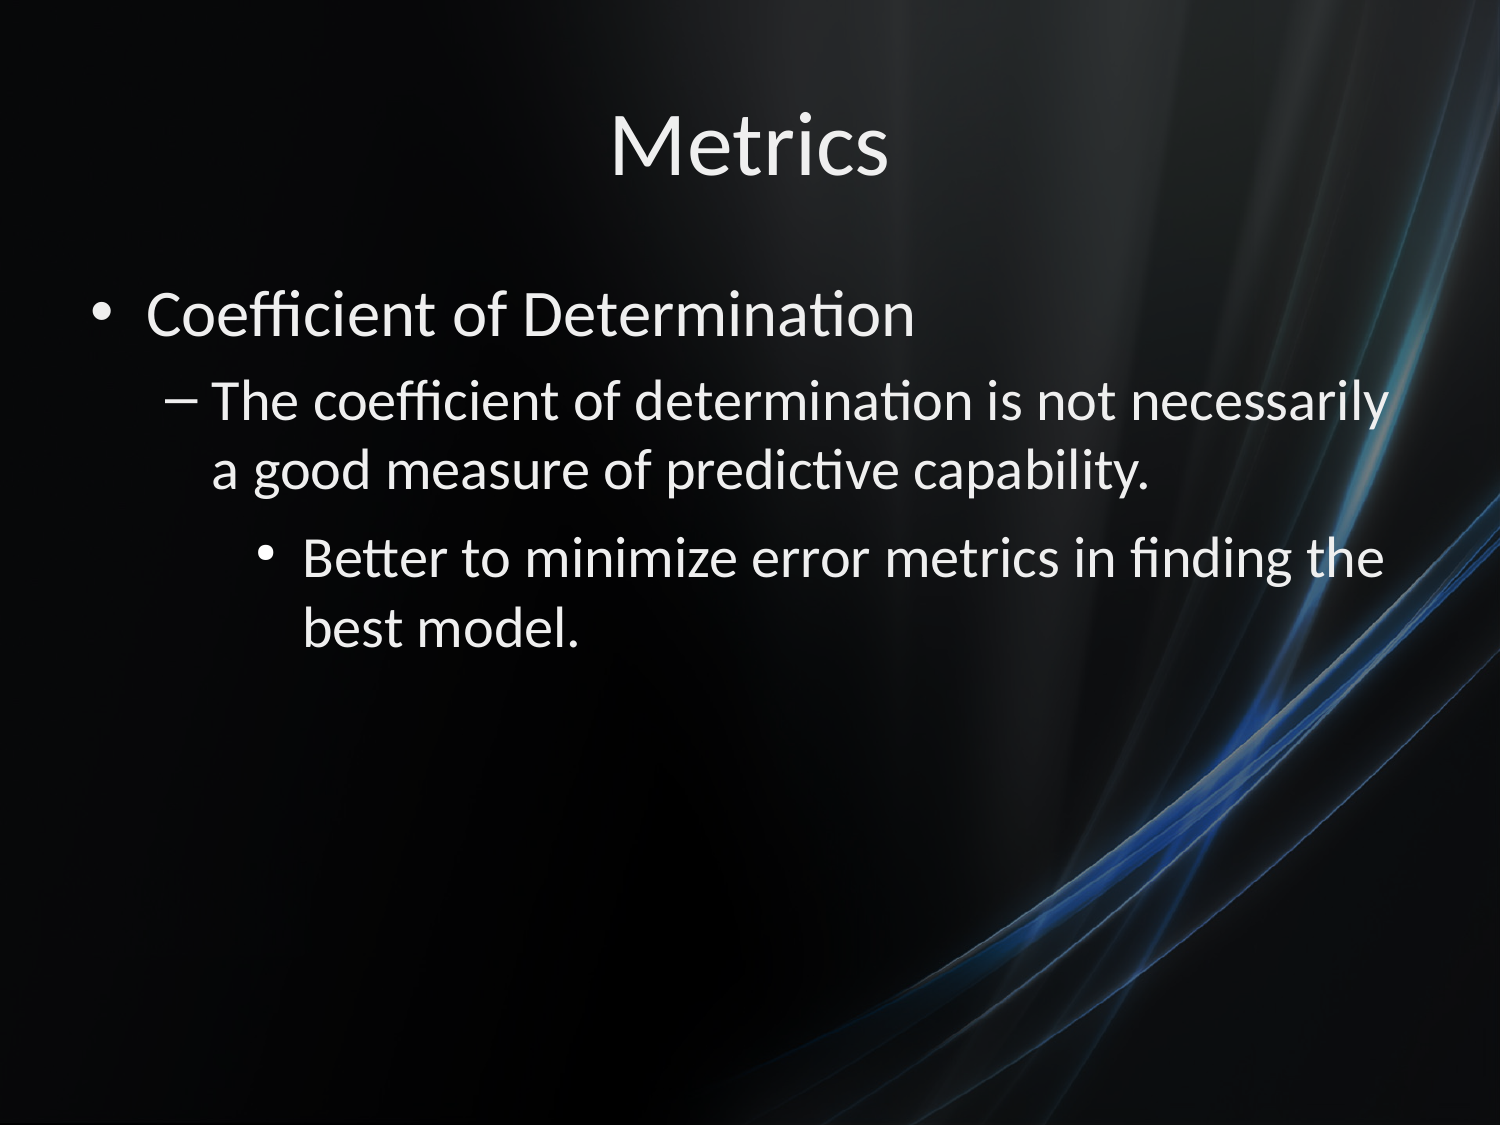

# Metrics
Coefficient of Determination
The coefficient of determination is not necessarily a good measure of predictive capability.
Better to minimize error metrics in finding the best model.